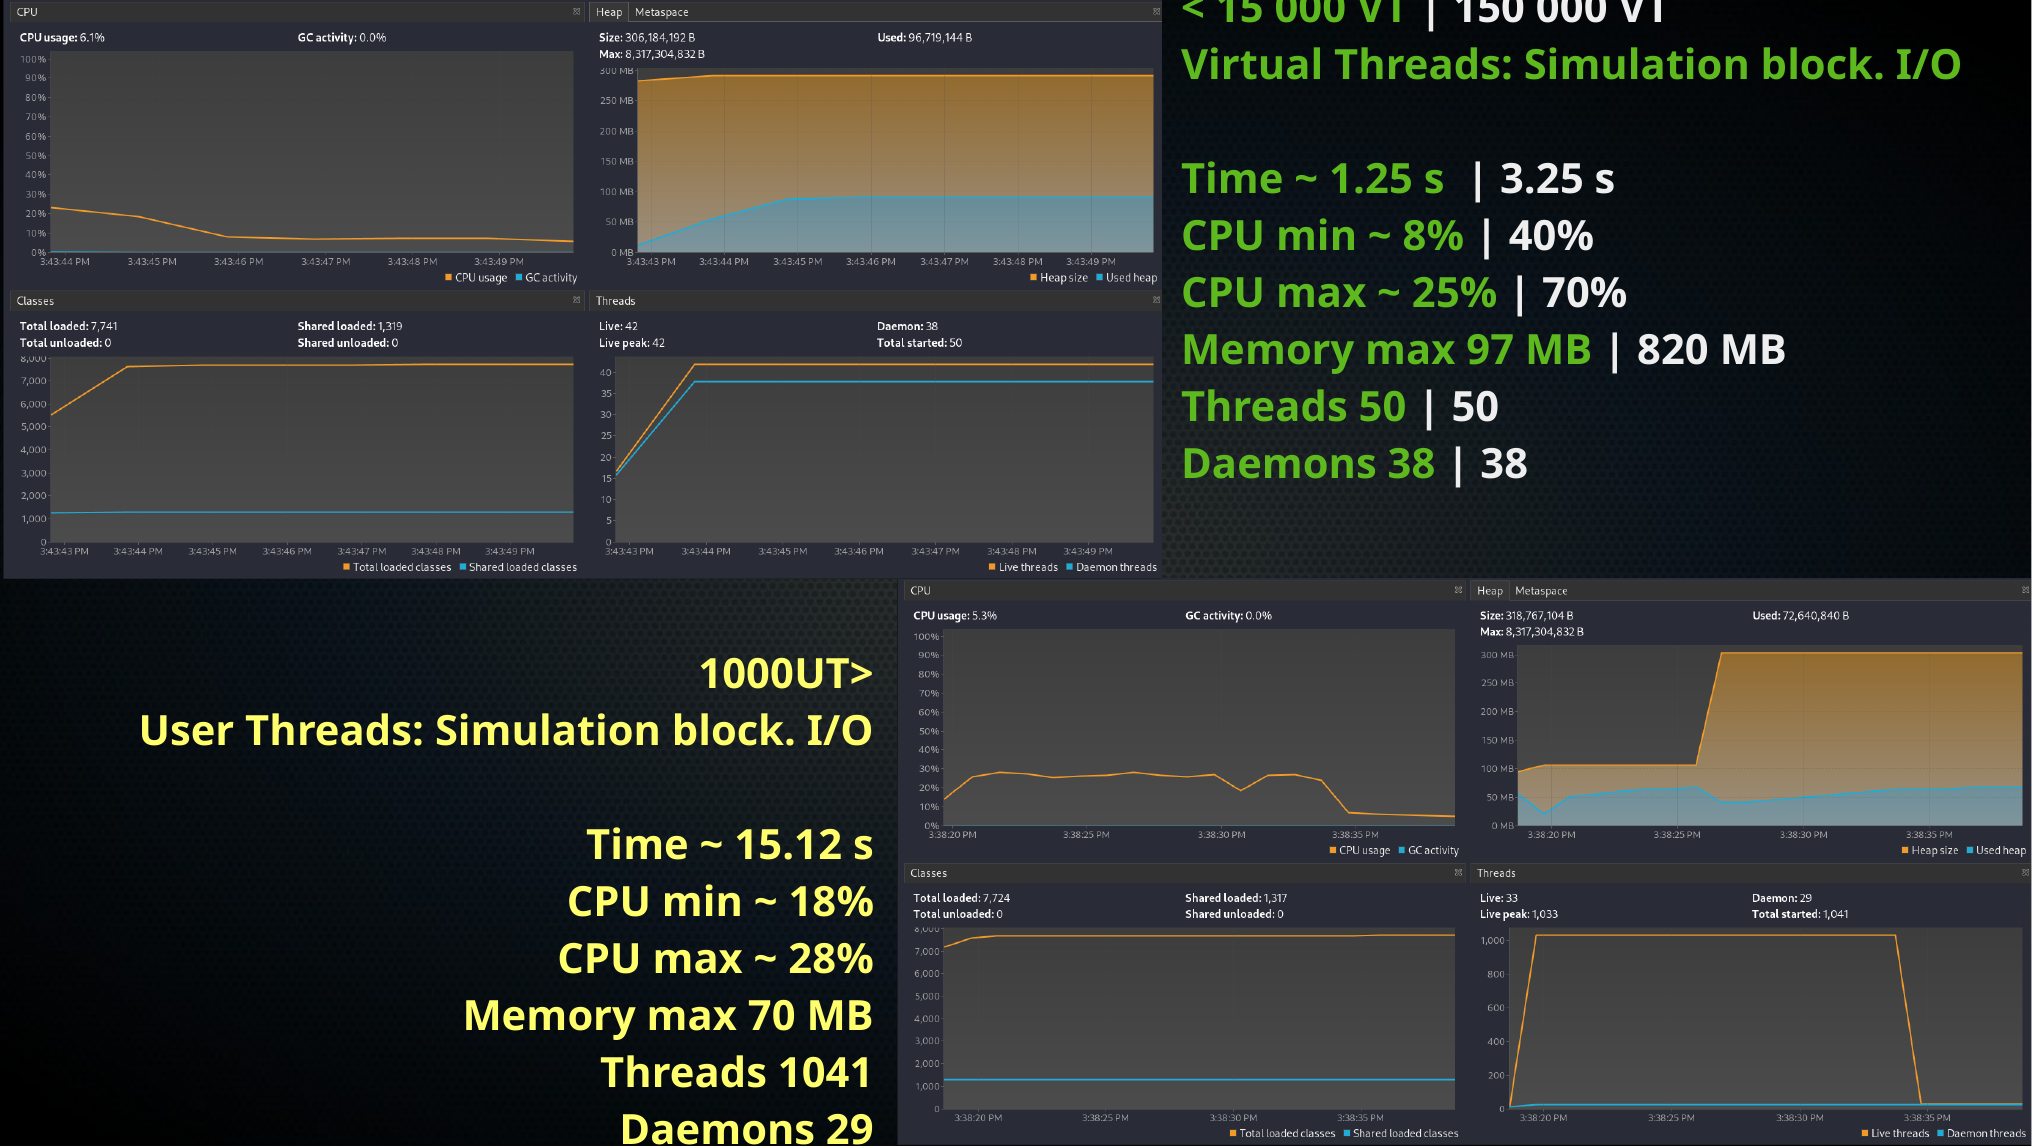

< 15 000 VT | 150 000 VT
Virtual Threads: Simulation block. I/O
Time ~ 1.25 s | 3.25 s
CPU min ~ 8% | 40%
CPU max ~ 25% | 70%
Memory max 97 MB | 820 MB
Threads 50 | 50
Daemons 38 | 38
1000UT>
User Threads: Simulation block. I/O
Time ~ 15.12 s
CPU min ~ 18%
CPU max ~ 28%
Memory max 70 MB
Threads 1041
Daemons 29